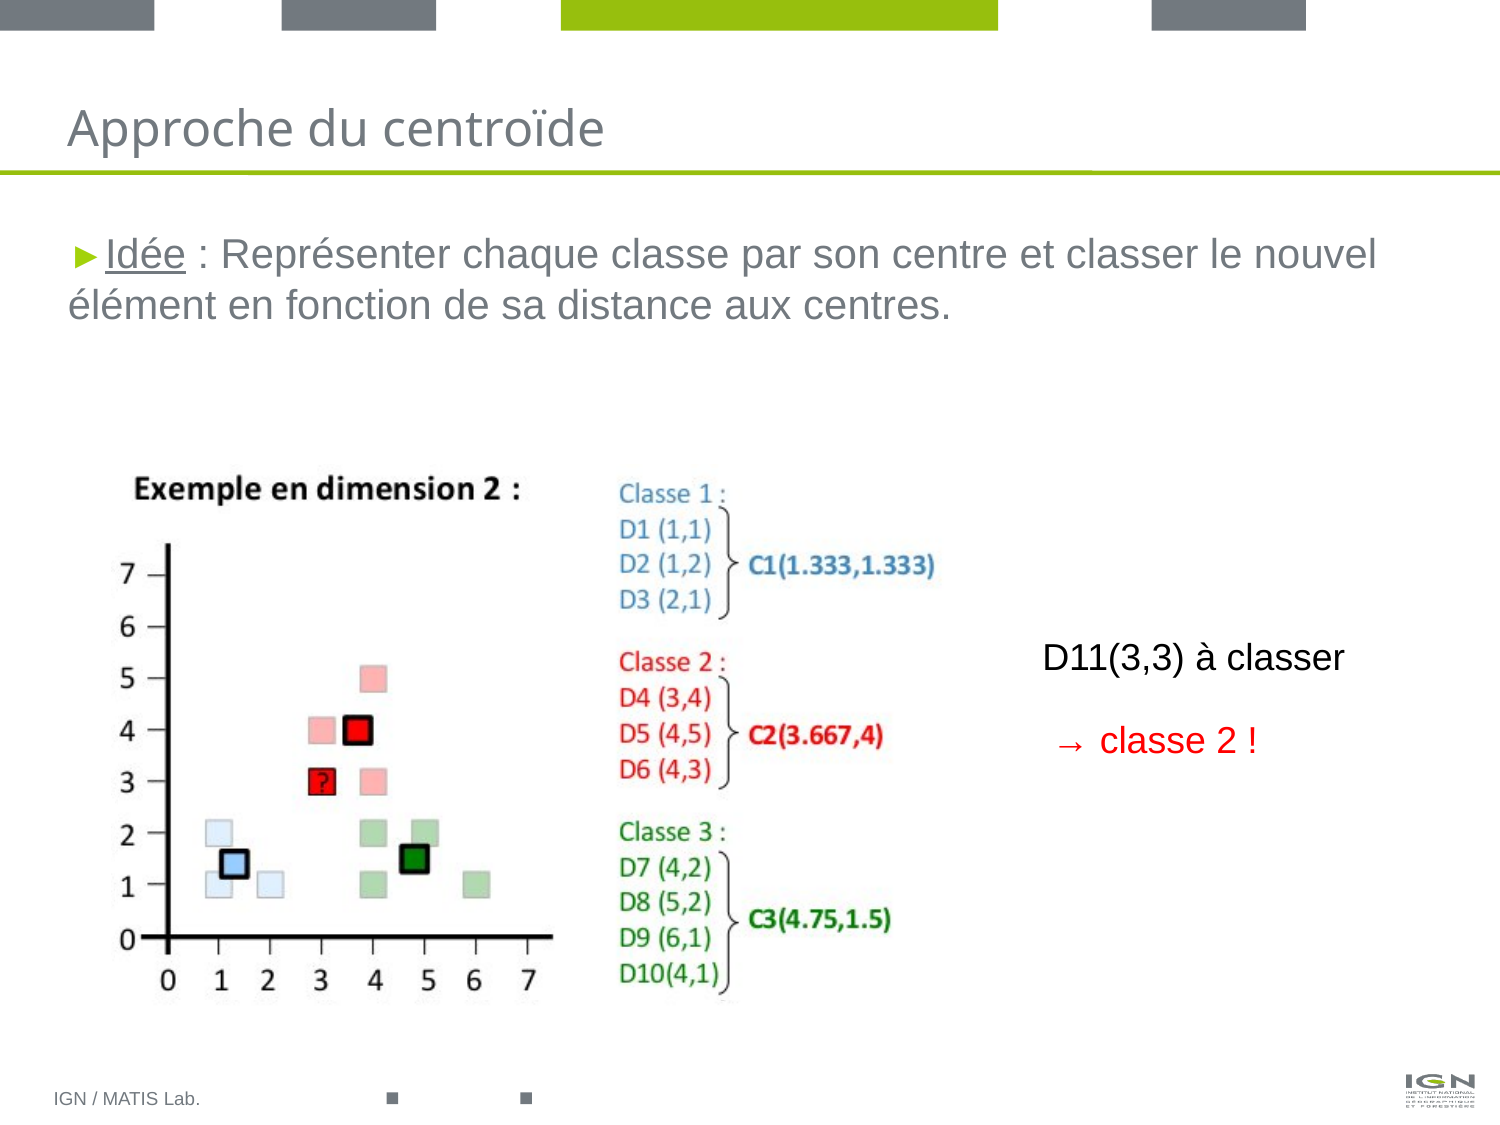

Approche du centroïde
►Idée : Représenter chaque classe par son centre et classer le nouvel élément en fonction de sa distance aux centres.
D11(3,3) à classer
→ classe 2 !
IGN / MATIS Lab.